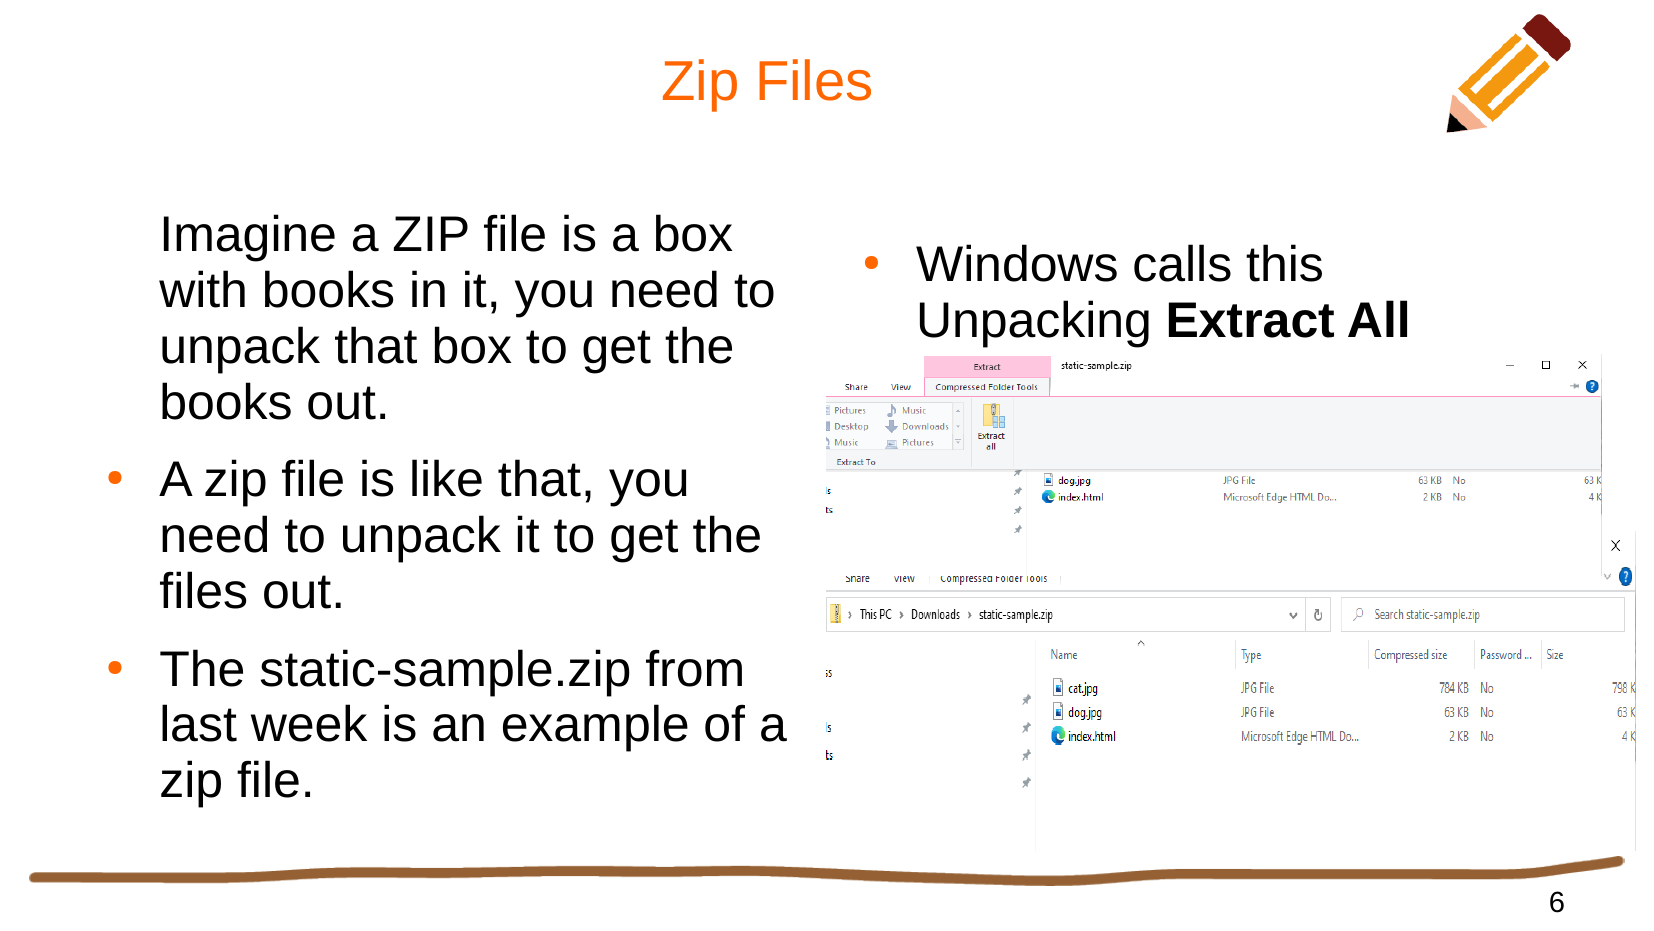

# Zip Files
Imagine a ZIP file is a box with books in it, you need to unpack that box to get the books out.
A zip file is like that, you need to unpack it to get the files out.
The static-sample.zip from last week is an example of a zip file.
Windows calls this Unpacking Extract All
6